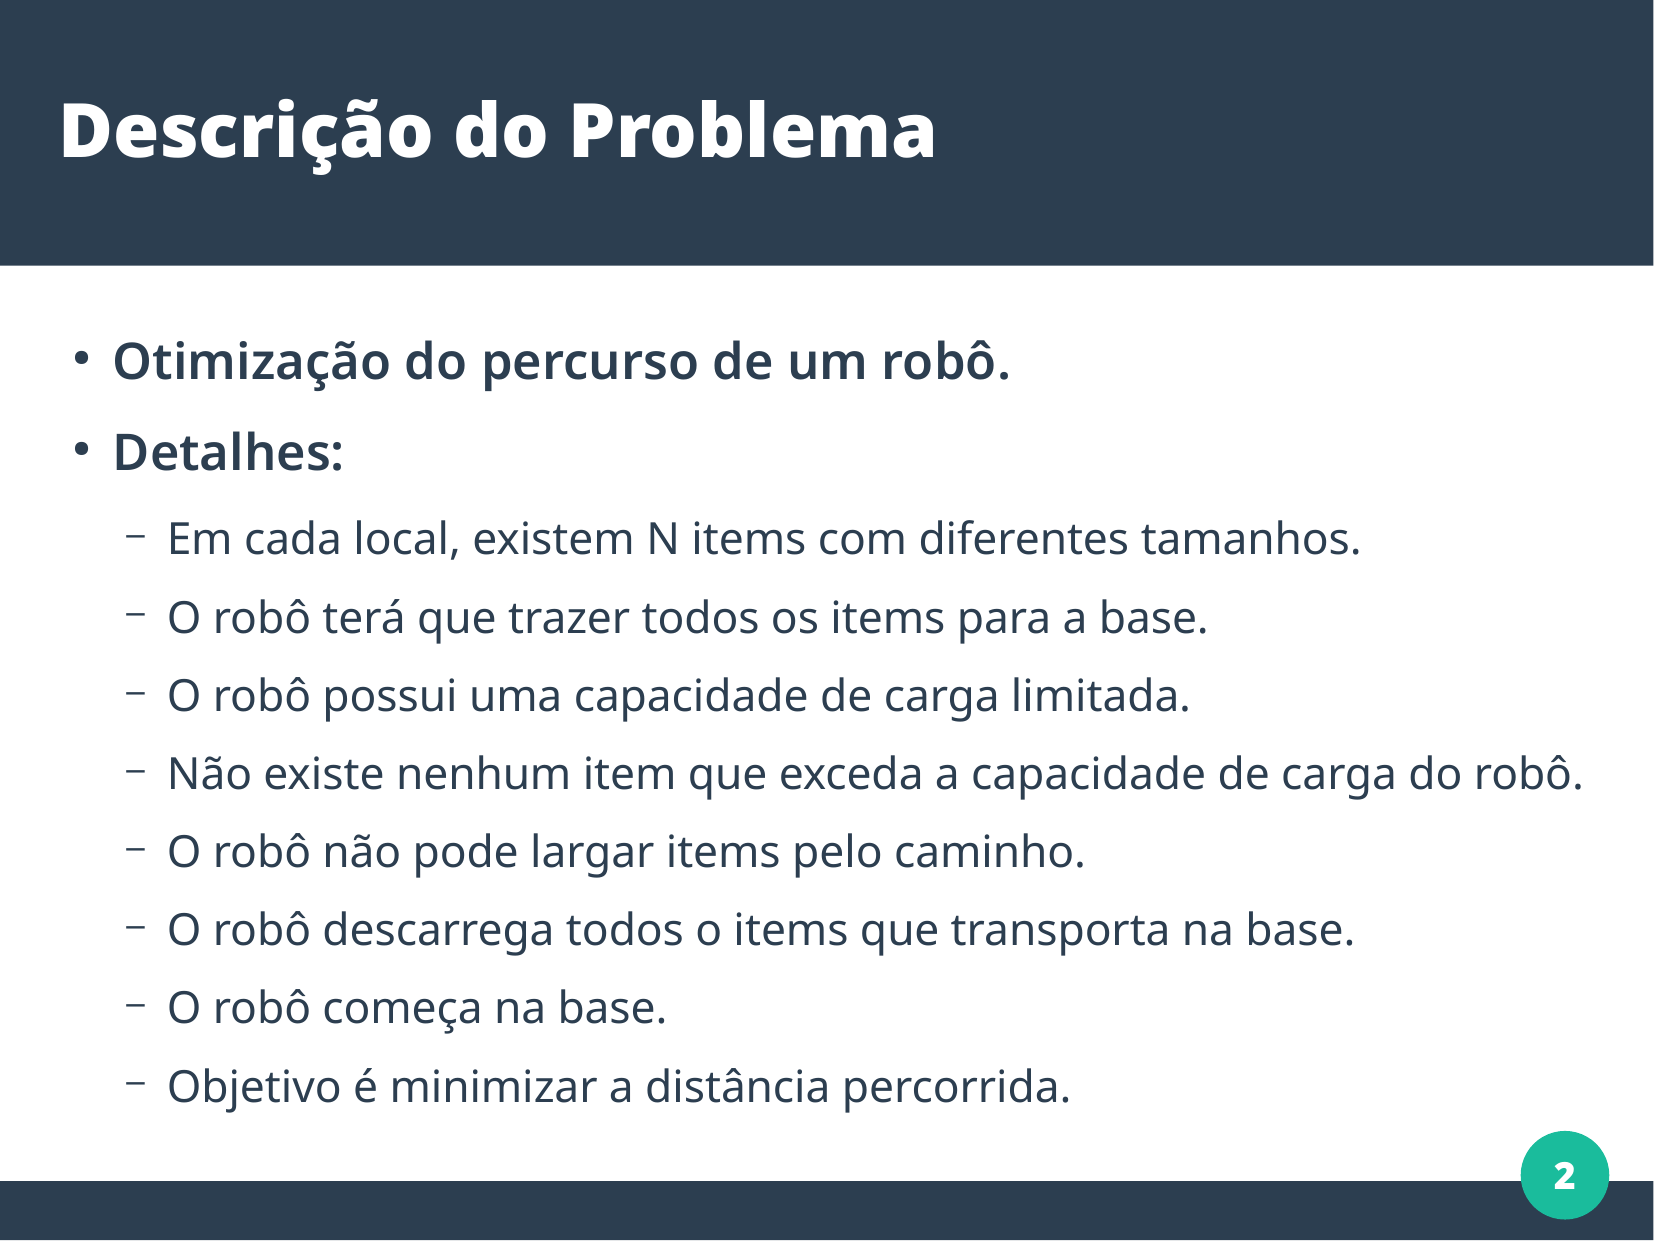

# Descrição do Problema
Otimização do percurso de um robô.
Detalhes:
Em cada local, existem N items com diferentes tamanhos.
O robô terá que trazer todos os items para a base.
O robô possui uma capacidade de carga limitada.
Não existe nenhum item que exceda a capacidade de carga do robô.
O robô não pode largar items pelo caminho.
O robô descarrega todos o items que transporta na base.
O robô começa na base.
Objetivo é minimizar a distância percorrida.
2